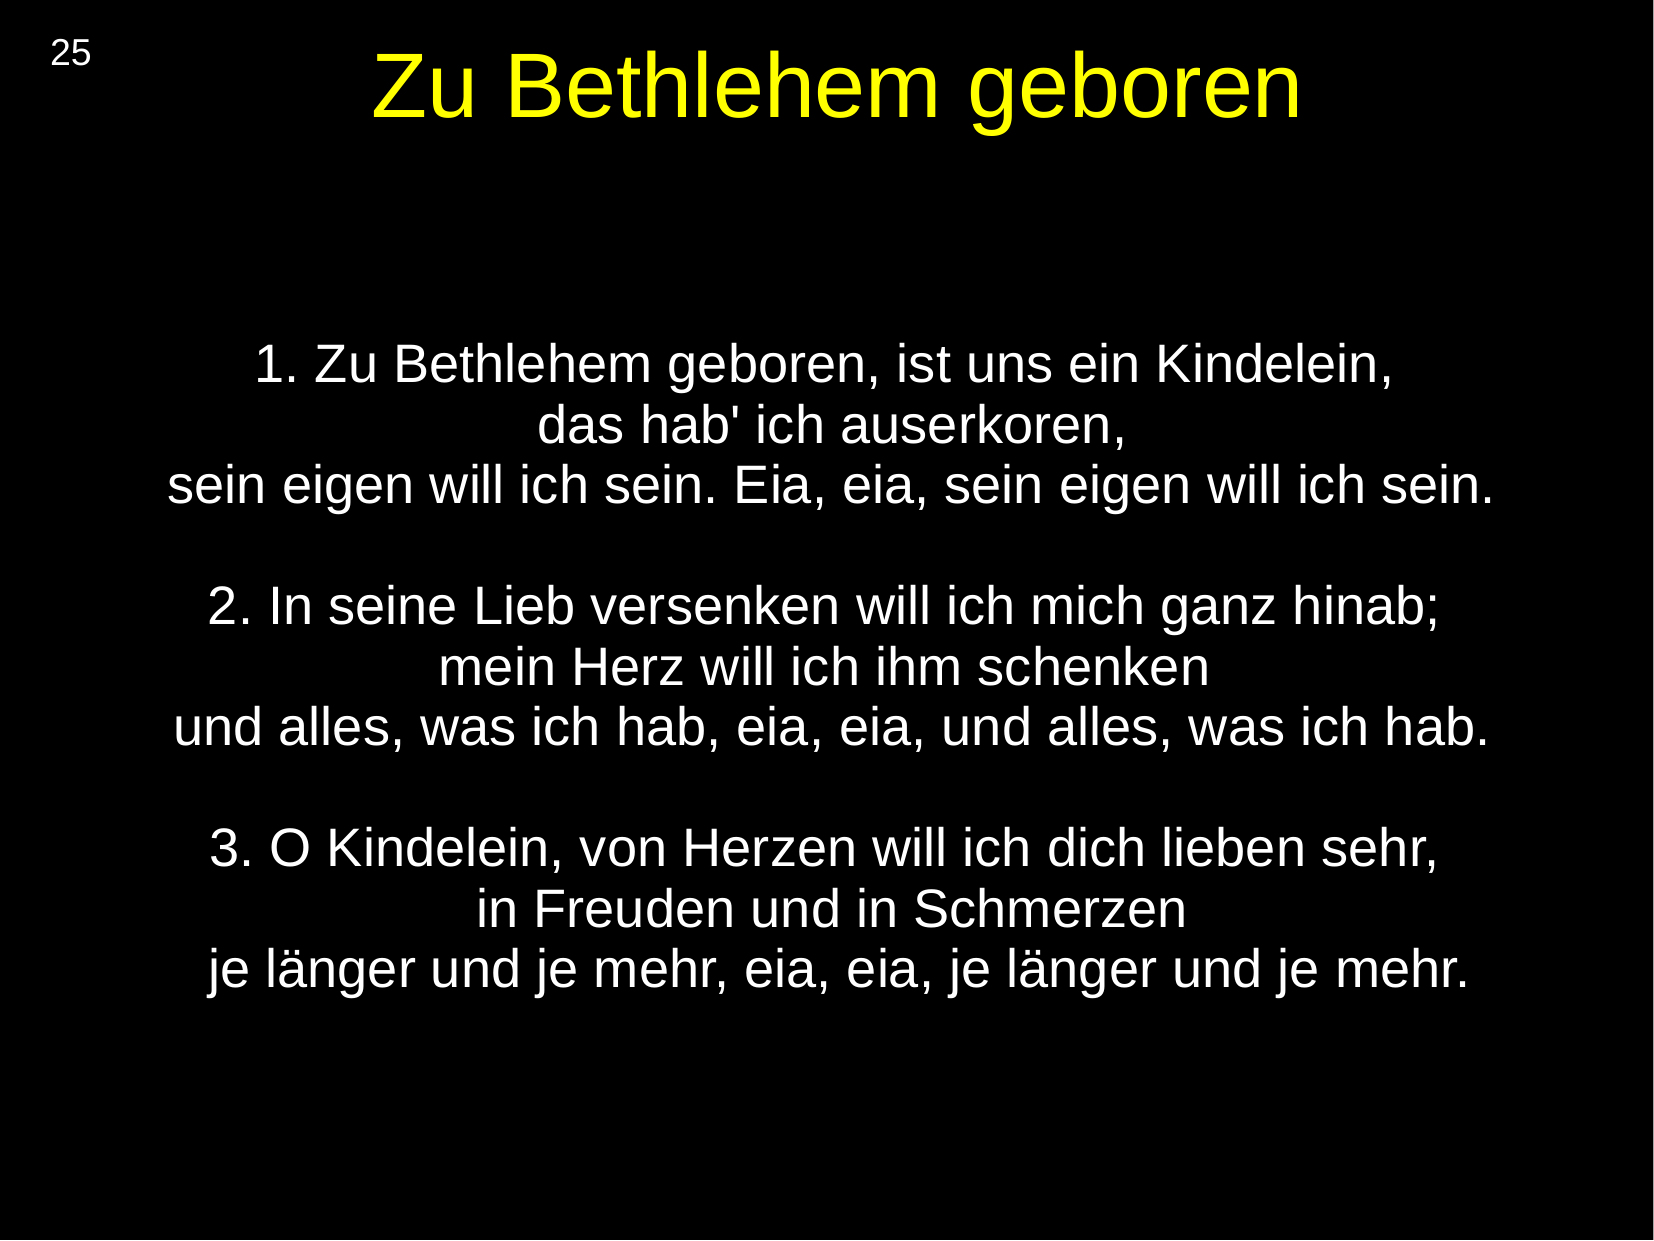

# Zu Bethlehem geboren
25
1. Zu Bethlehem geboren, ist uns ein Kindelein,
das hab' ich auserkoren,
sein eigen will ich sein. Eia, eia, sein eigen will ich sein.
2. In seine Lieb versenken will ich mich ganz hinab;
mein Herz will ich ihm schenken
und alles, was ich hab, eia, eia, und alles, was ich hab.
3. O Kindelein, von Herzen will ich dich lieben sehr,
in Freuden und in Schmerzen
 je länger und je mehr, eia, eia, je länger und je mehr.